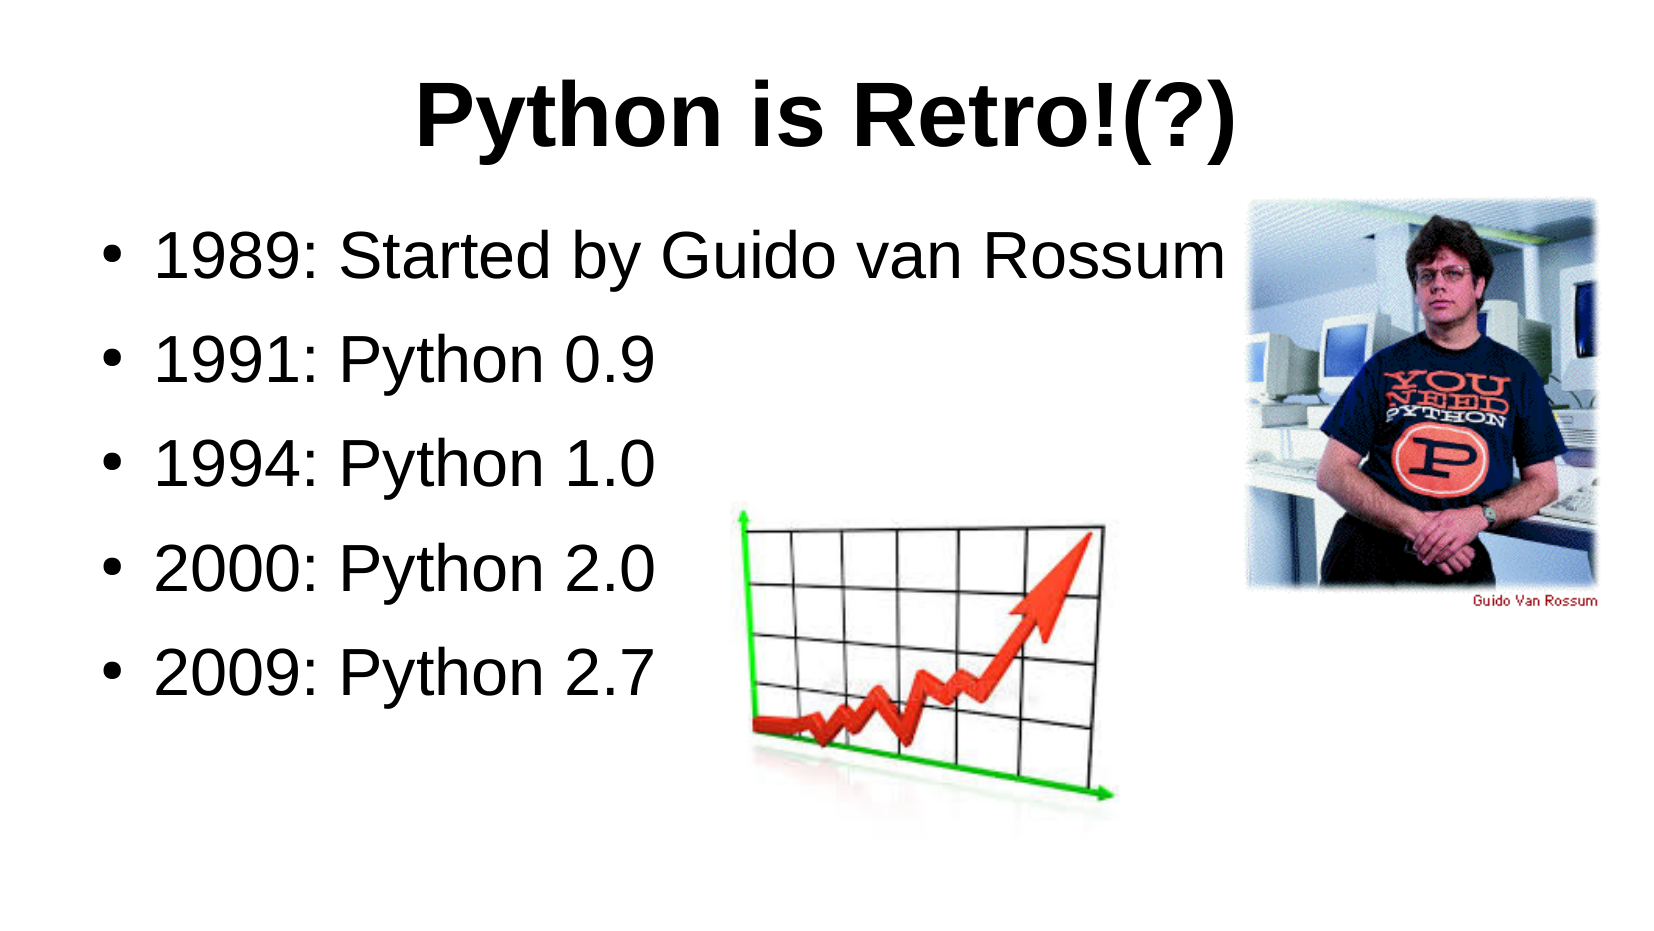

# Python is Retro!(?)
1989: Started by Guido van Rossum
1991: Python 0.9
1994: Python 1.0
2000: Python 2.0
2009: Python 2.7